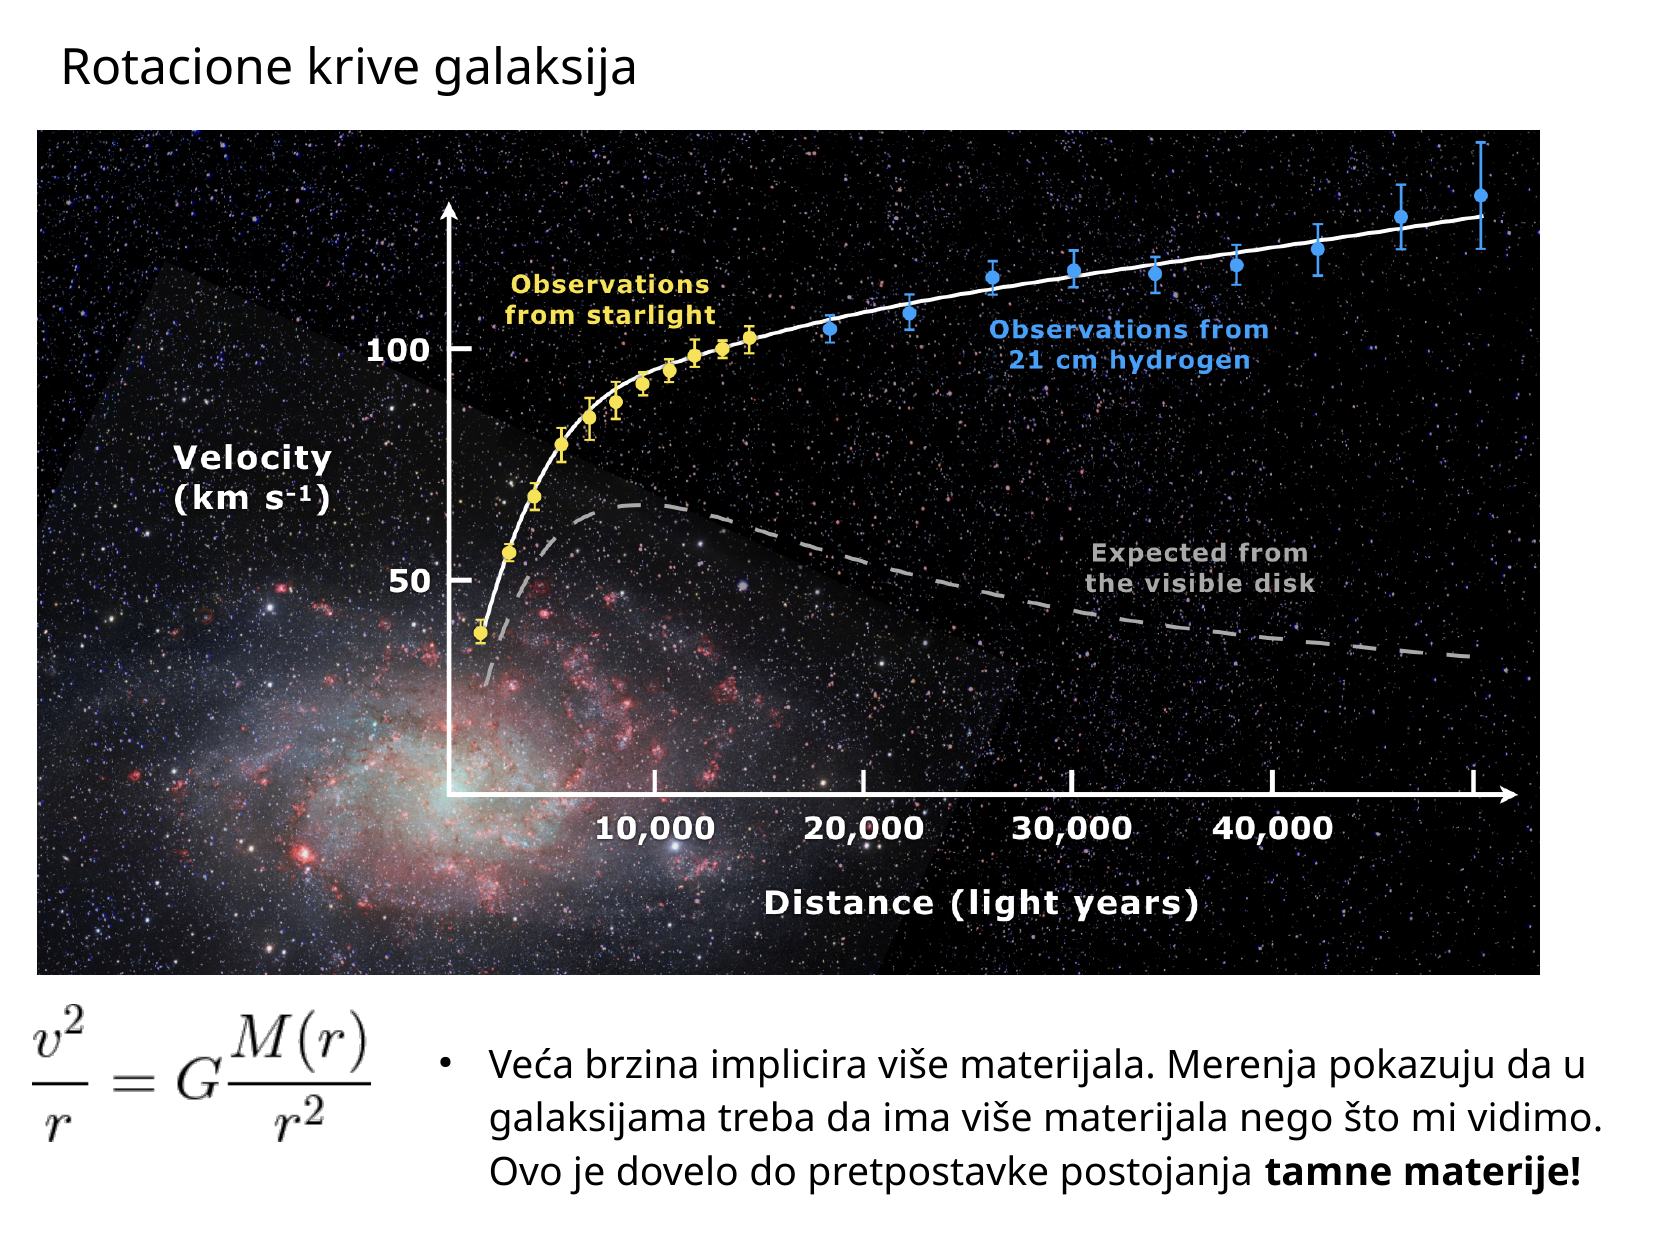

# Rotacione krive galaksija
Veća brzina implicira više materijala. Merenja pokazuju da u galaksijama treba da ima više materijala nego što mi vidimo. Ovo je dovelo do pretpostavke postojanja tamne materije!